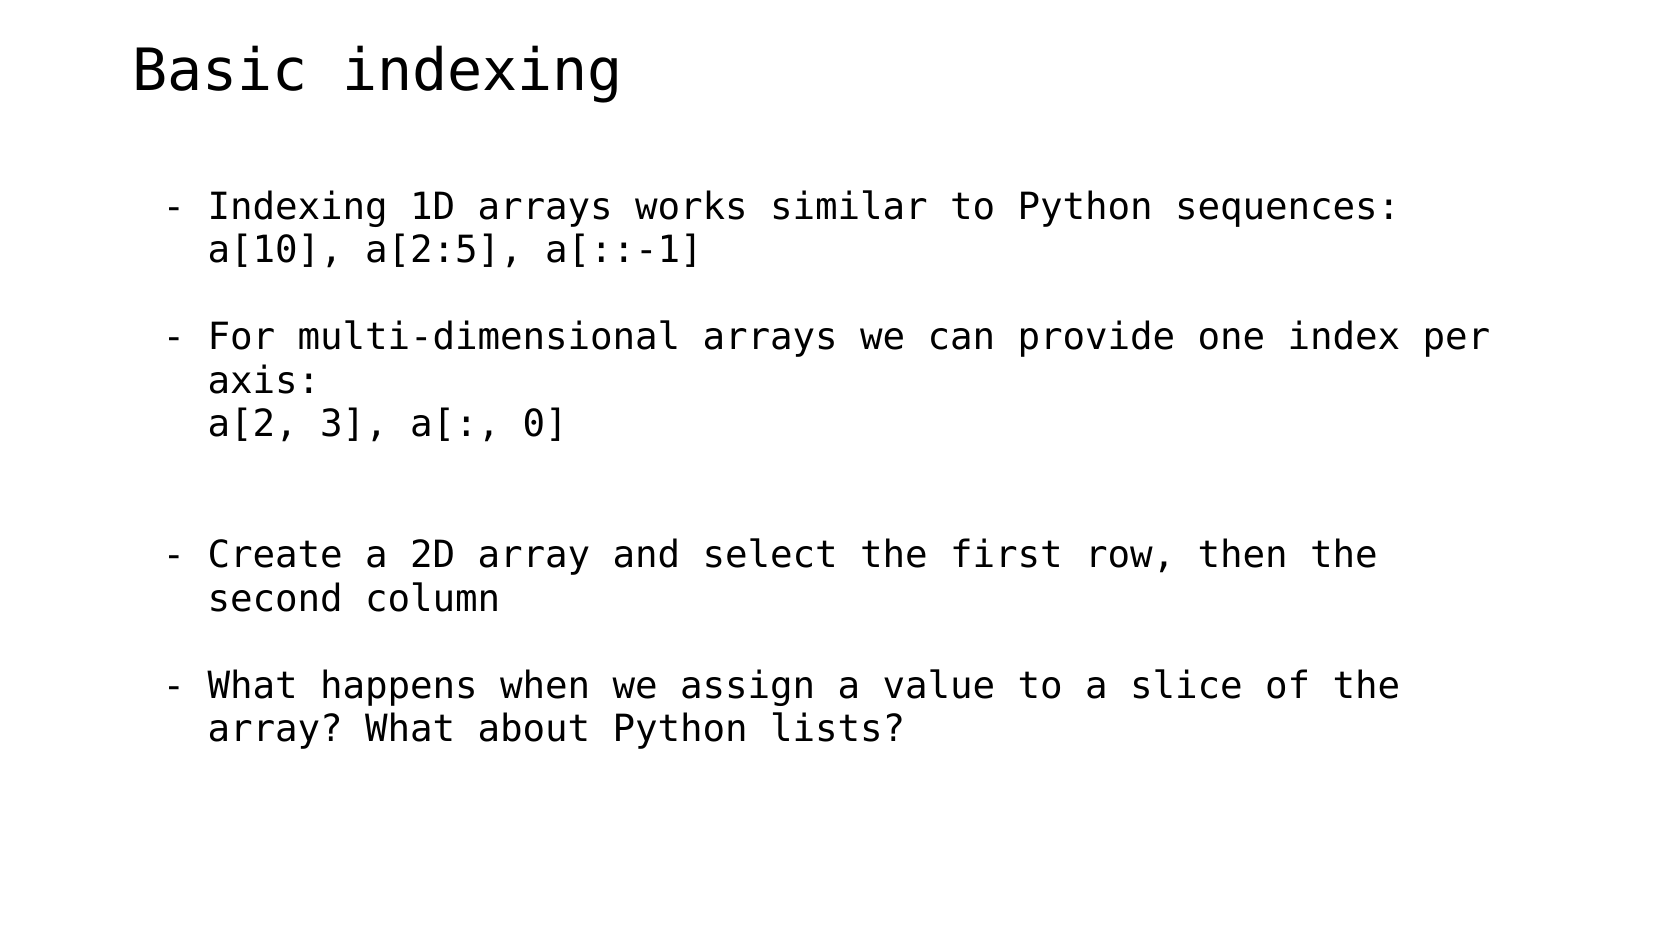

Basic indexing
- Indexing 1D arrays works similar to Python sequences:
 a[10], a[2:5], a[::-1]
- For multi-dimensional arrays we can provide one index per
 axis:
 a[2, 3], a[:, 0]
- Create a 2D array and select the first row, then the
 second column
- What happens when we assign a value to a slice of the
 array? What about Python lists?